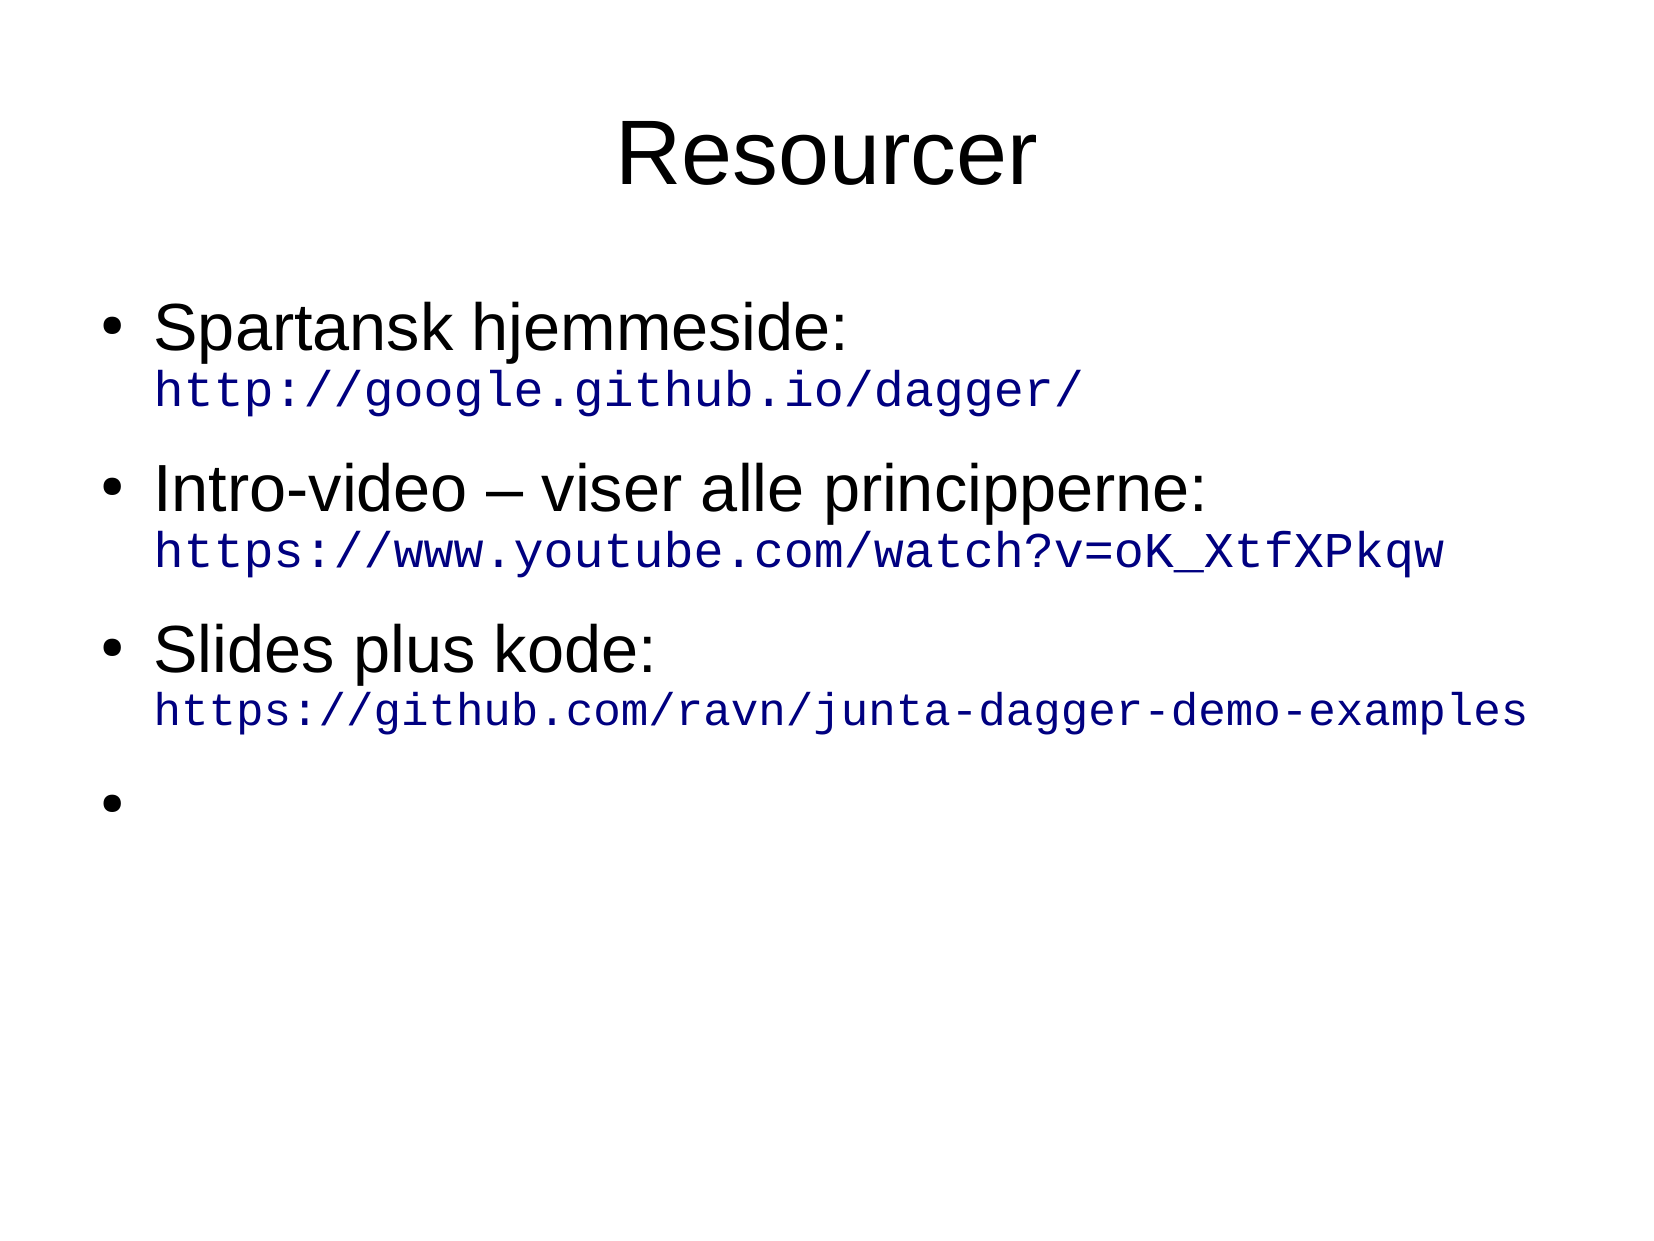

# Resourcer
Spartansk hjemmeside: http://google.github.io/dagger/
Intro-video – viser alle principperne: https://www.youtube.com/watch?v=oK_XtfXPkqw
Slides plus kode: https://github.com/ravn/junta-dagger-demo-examples